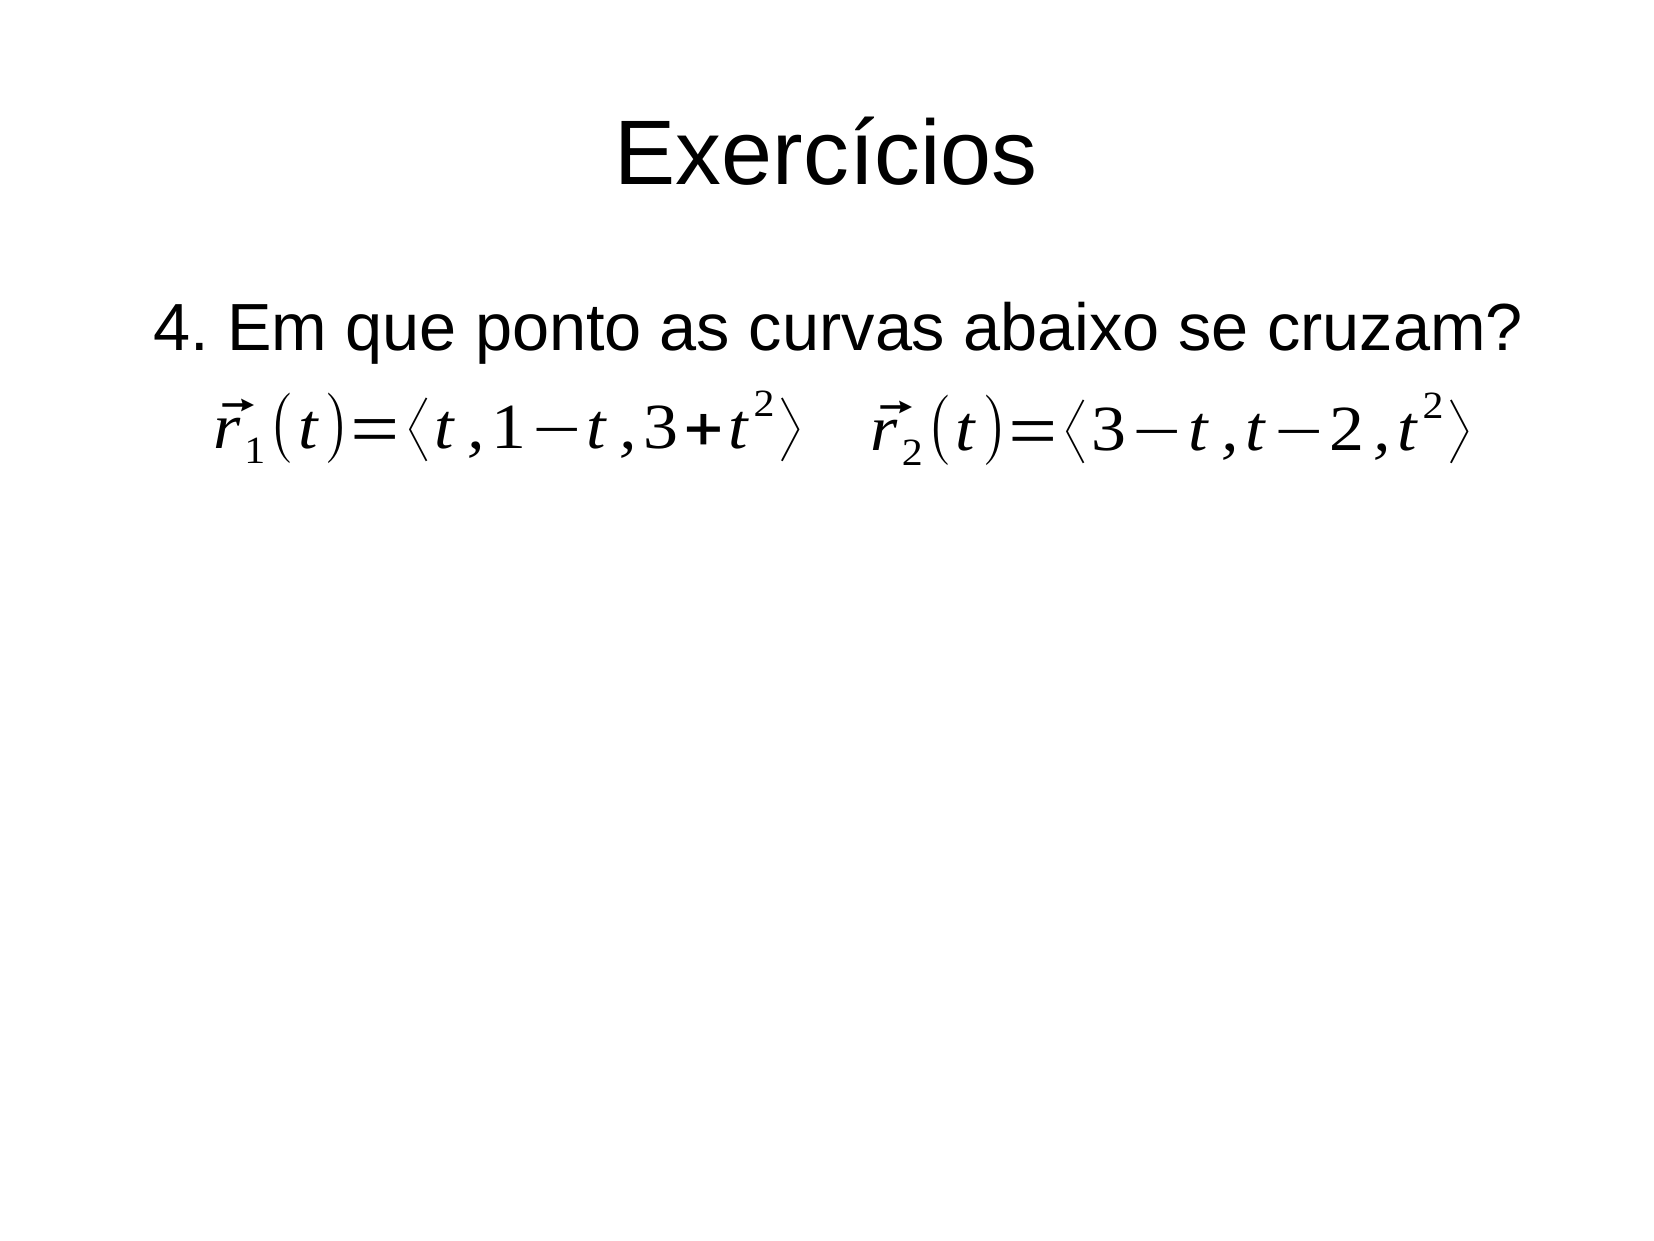

# Exercícios
4. Em que ponto as curvas abaixo se cruzam?